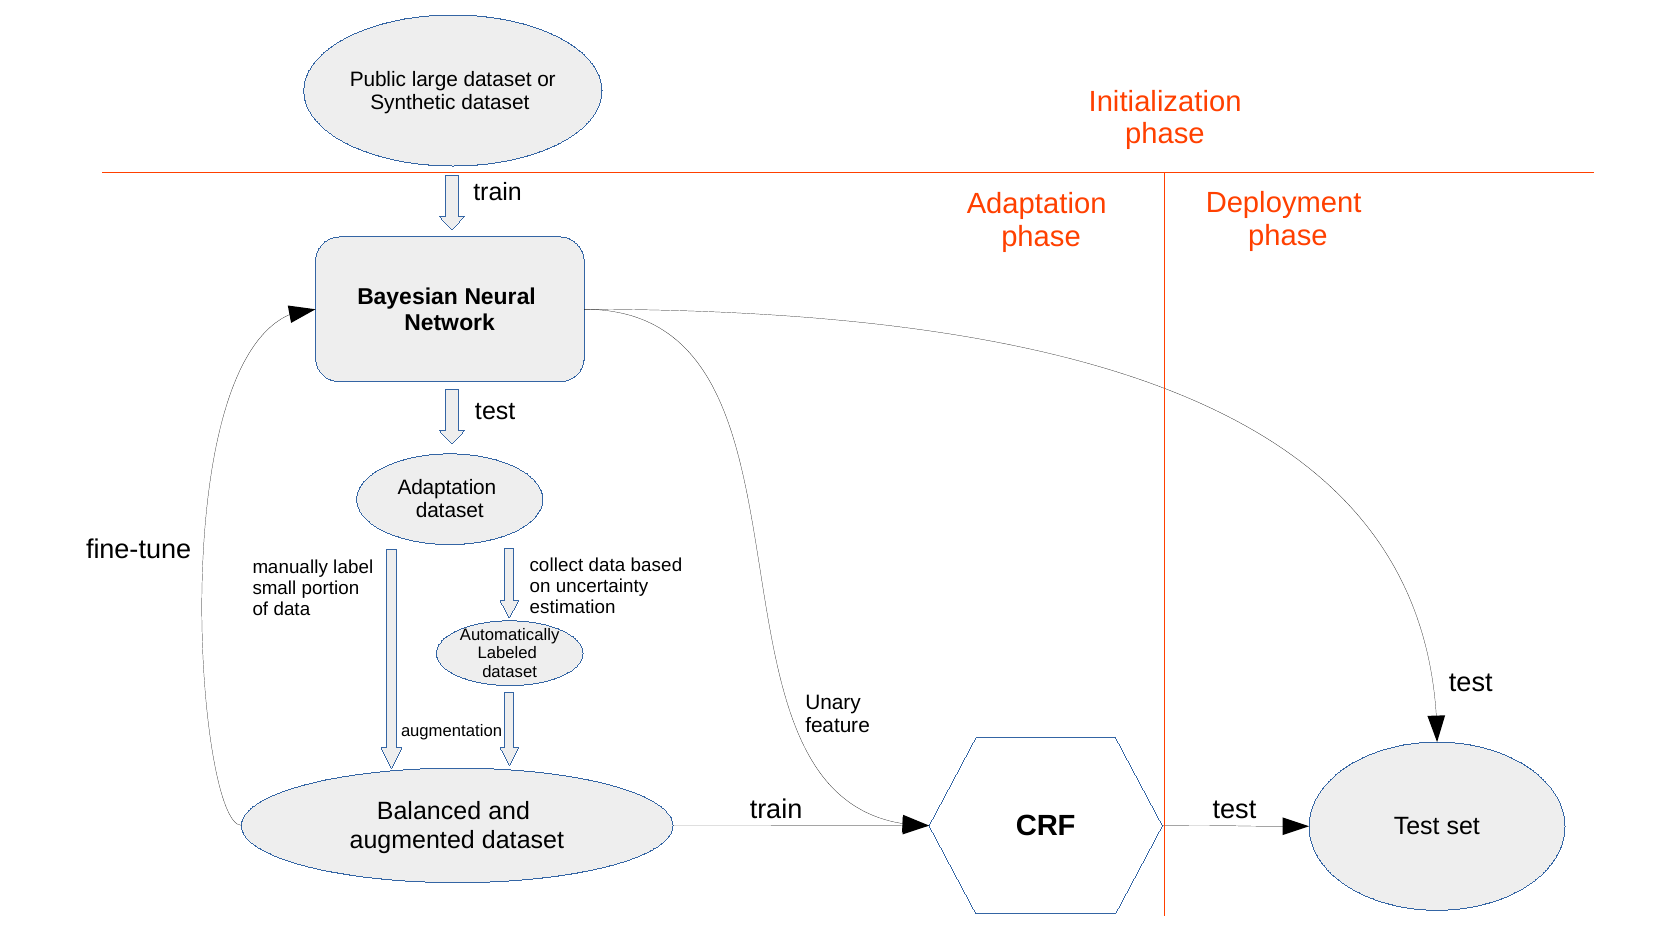

Public large dataset or
Synthetic dataset
Initialization phase
train
Deployment
phase
Adaptation
phase
Bayesian Neural
Network
test
Adaptation
dataset
fine-tune
collect data based on uncertainty estimation
manually label
small portion
of data
Automatically
Labeled
dataset
 test
Unary feature
augmentation
CRF
Test set
Balanced and
augmented dataset
train
test